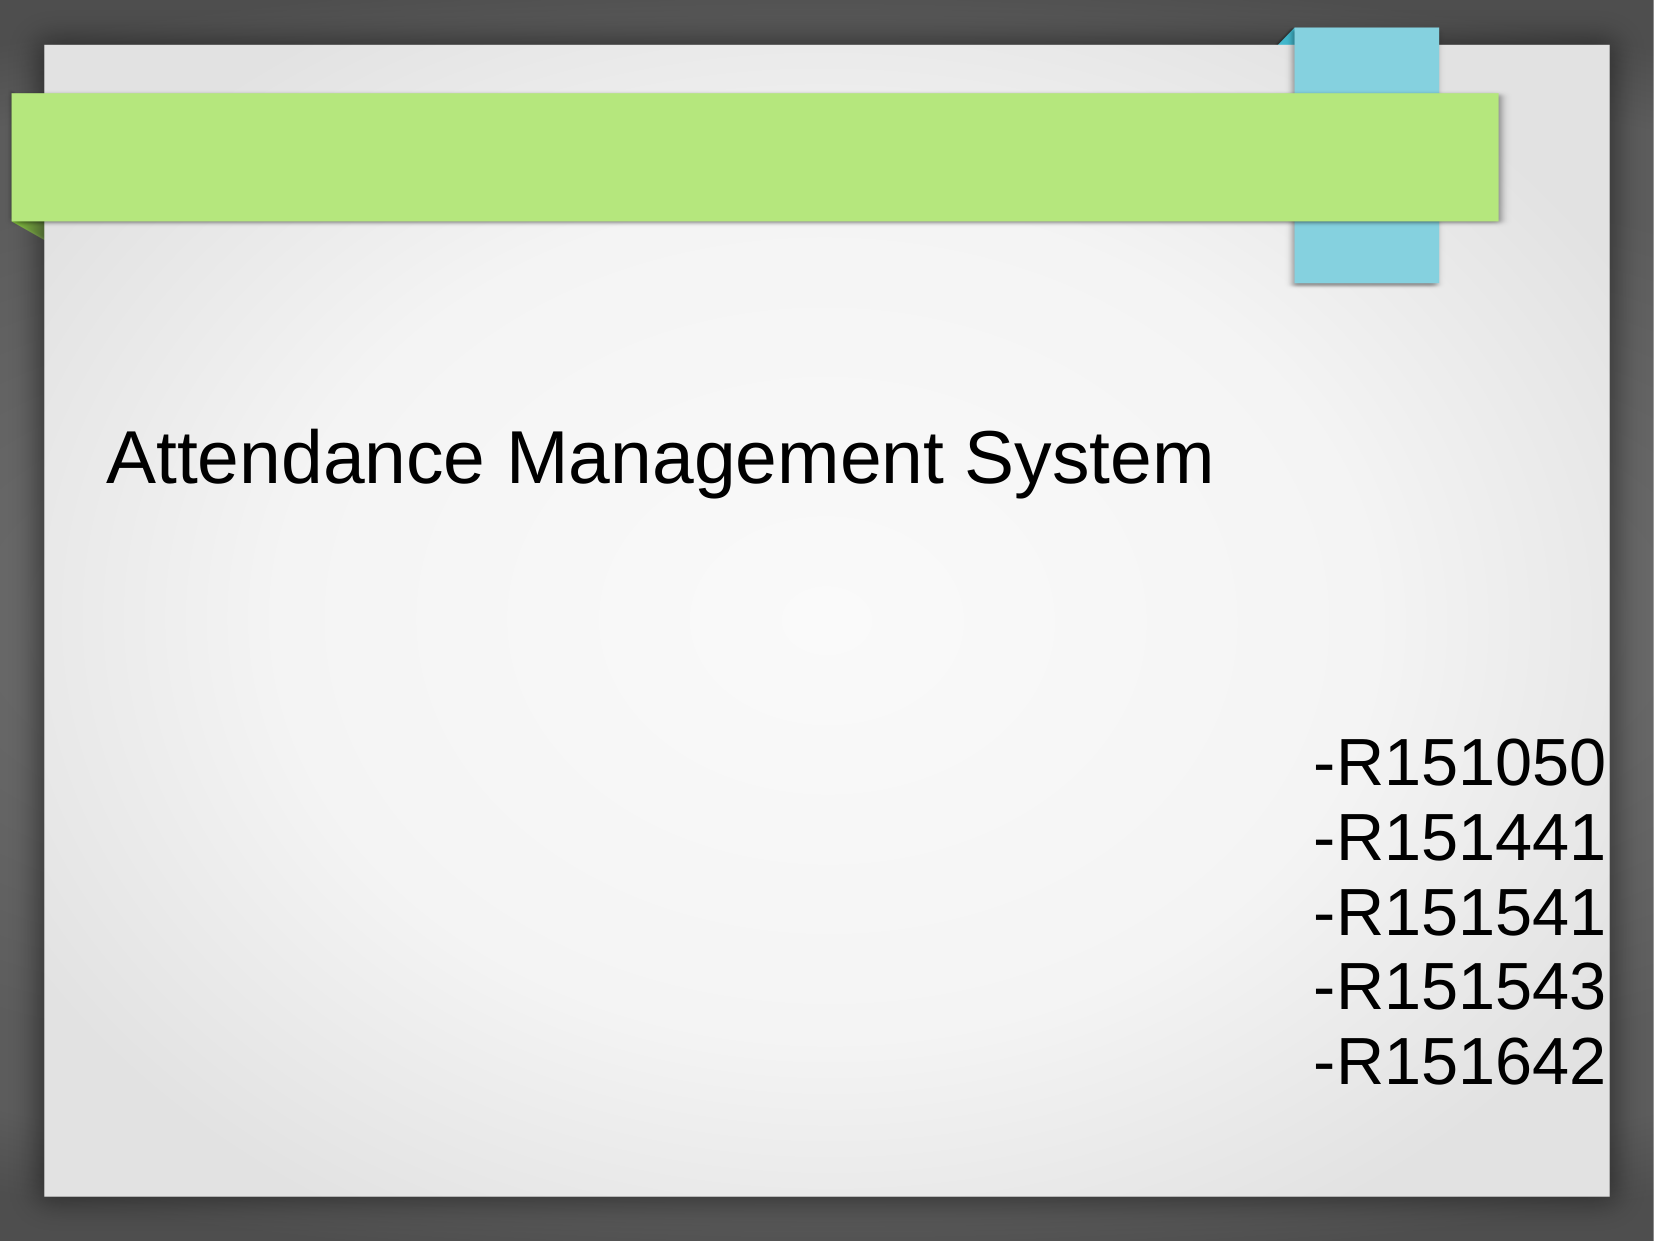

# Attendance Management System
-R151050
-R151441
-R151541
-R151543
-R151642